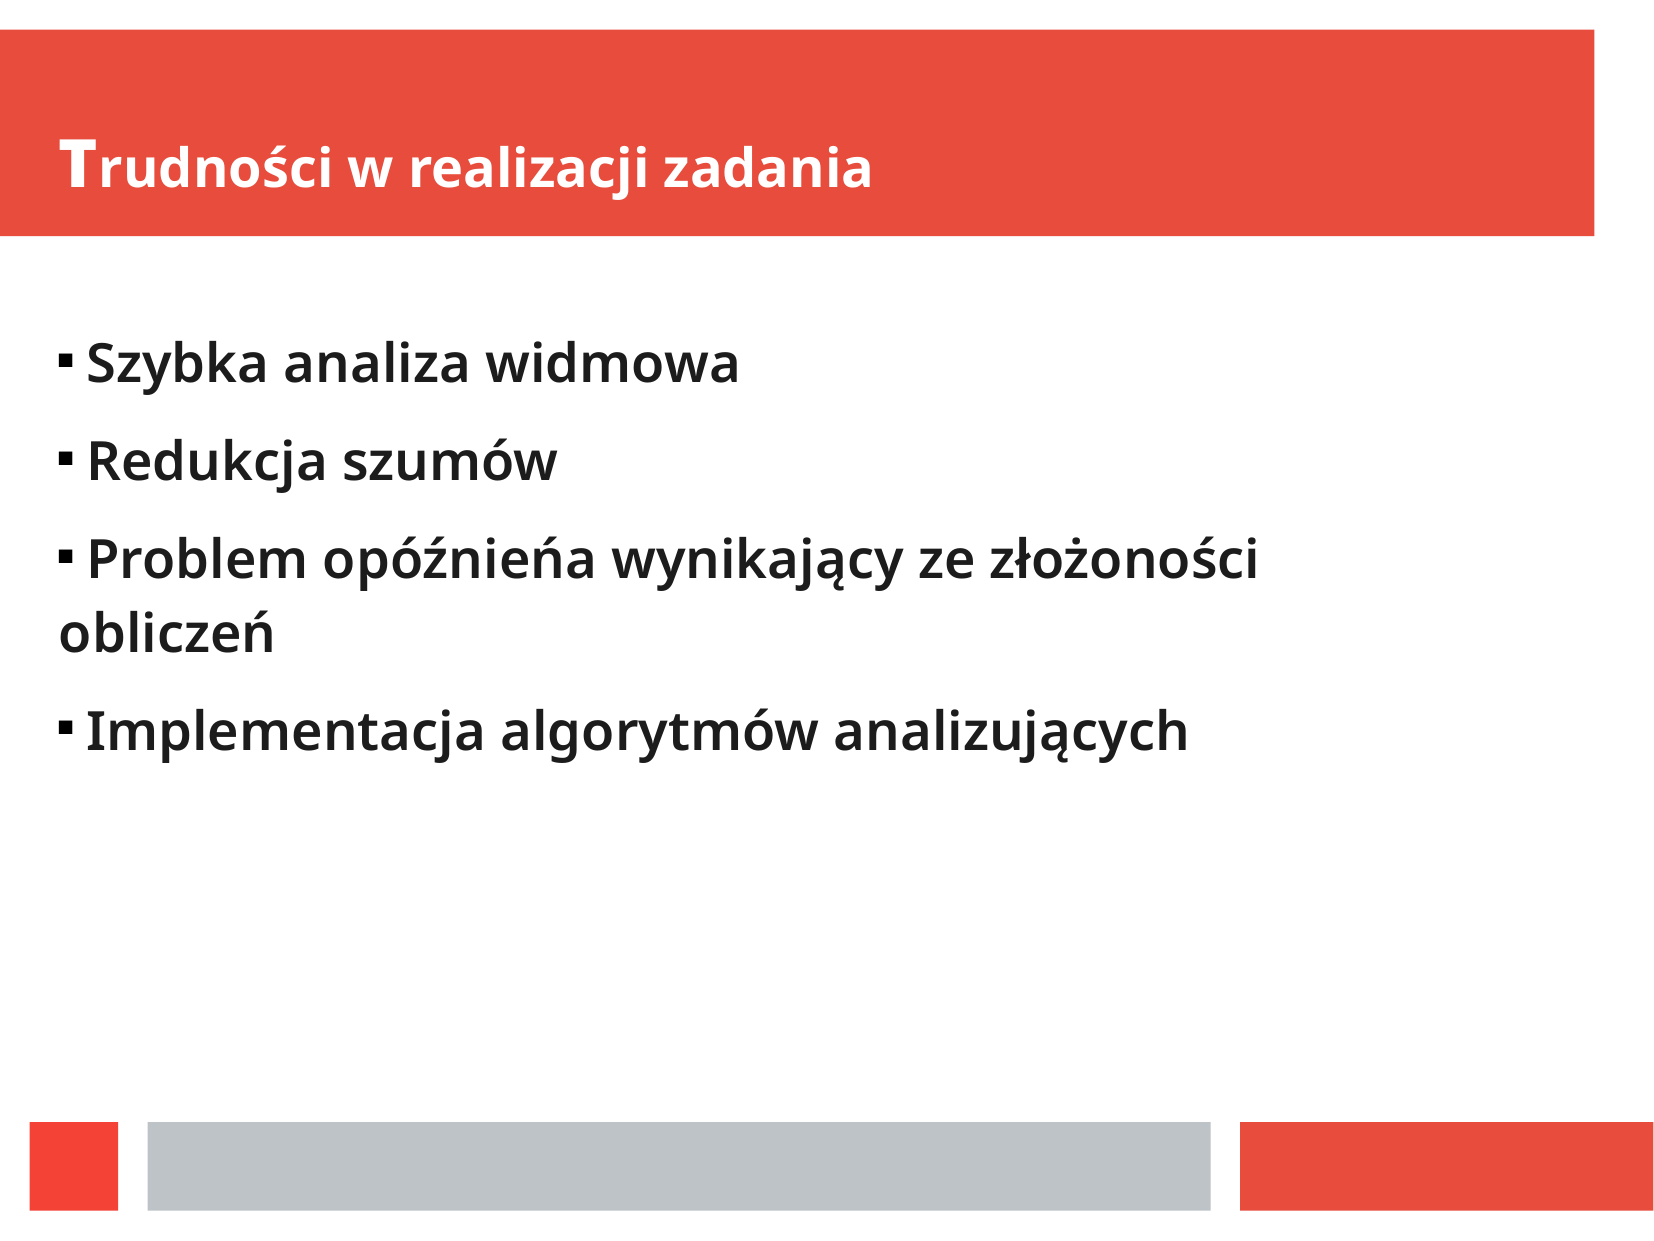

# Trudności w realizacji zadania
 Szybka analiza widmowa
 Redukcja szumów
 Problem opóźnieńa wynikający ze złożoności obliczeń
 Implementacja algorytmów analizujących